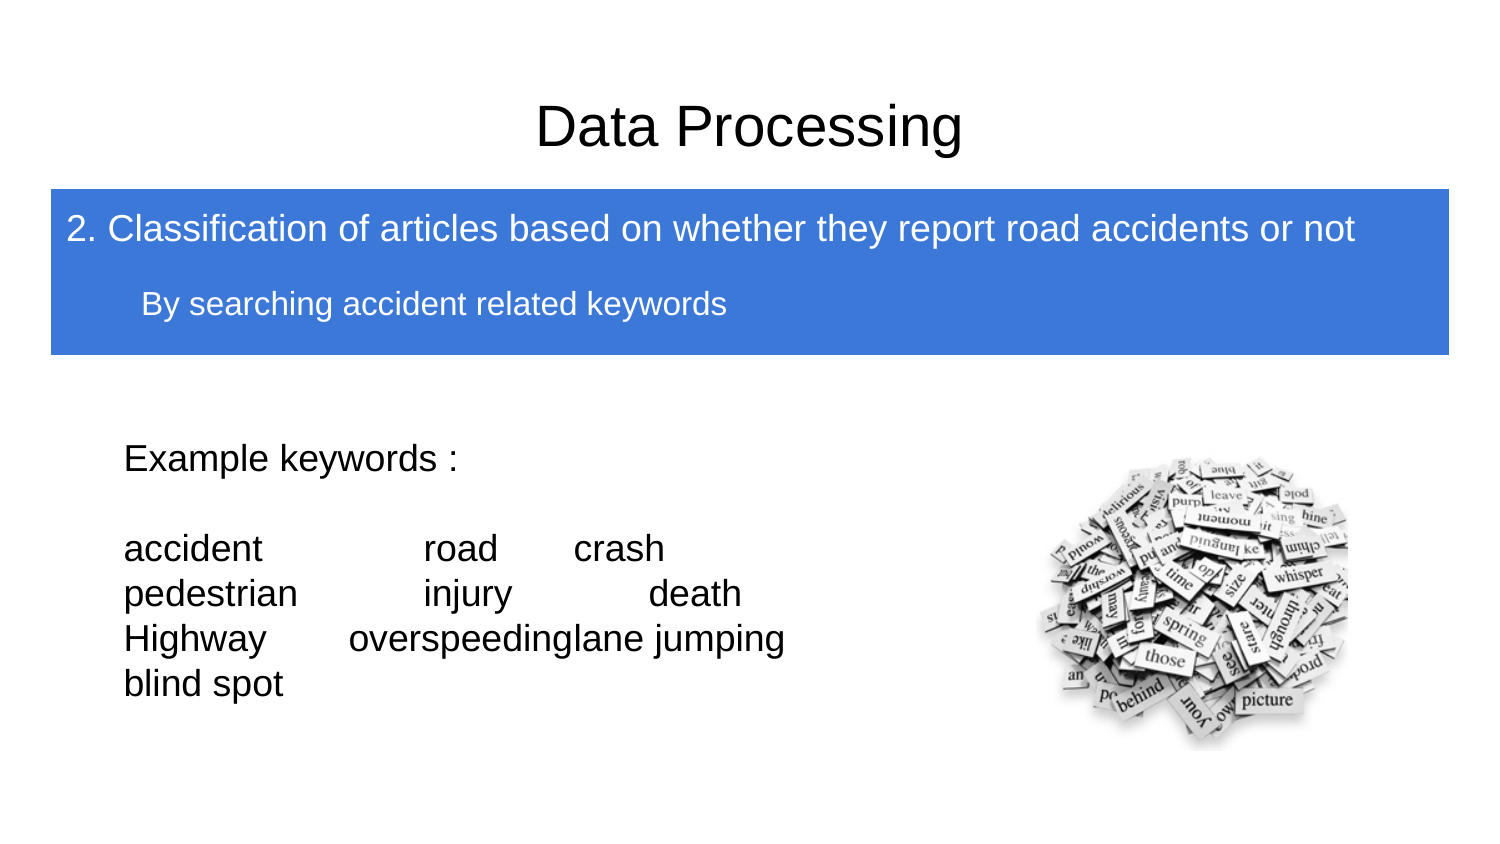

# Data Processing
2. Classification of articles based on whether they report road accidents or not
By searching accident related keywords
Example keywords :
accident			road		crash
pedestrian		injury		death
Highway		overspeeding	lane jumping
blind spot